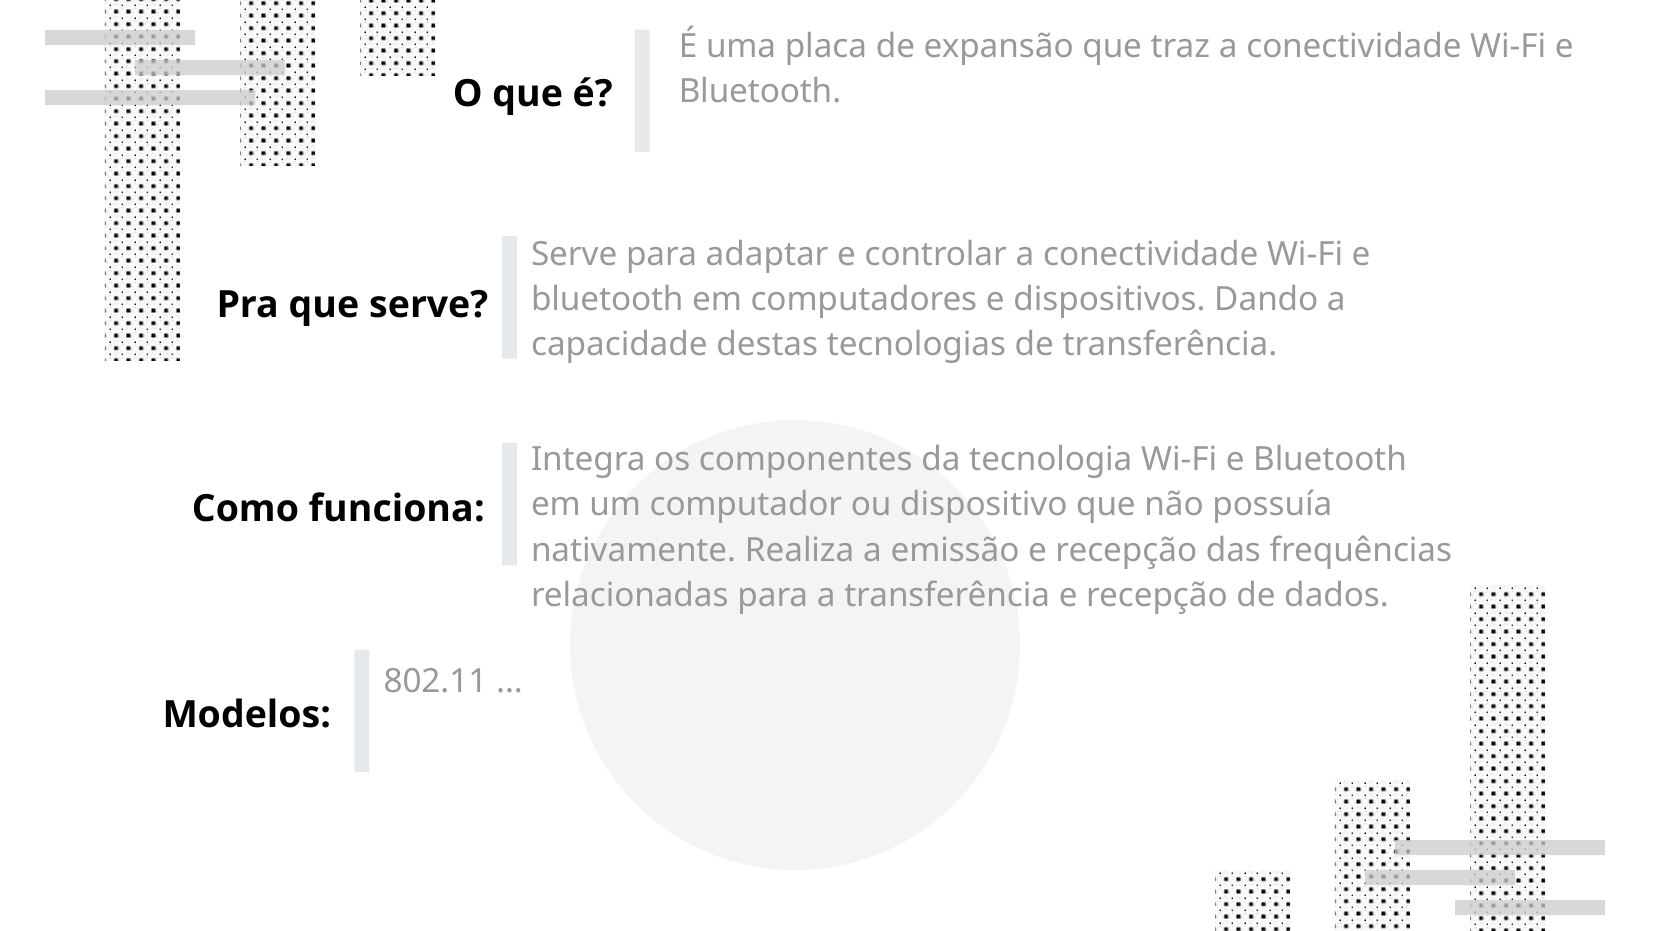

É uma placa de expansão que traz a conectividade Wi-Fi e Bluetooth.
O que é?
Serve para adaptar e controlar a conectividade Wi-Fi e bluetooth em computadores e dispositivos. Dando a capacidade destas tecnologias de transferência.
Pra que serve?
Integra os componentes da tecnologia Wi-Fi e Bluetooth em um computador ou dispositivo que não possuía nativamente. Realiza a emissão e recepção das frequências relacionadas para a transferência e recepção de dados.
Como funciona:
802.11 ...
Modelos: